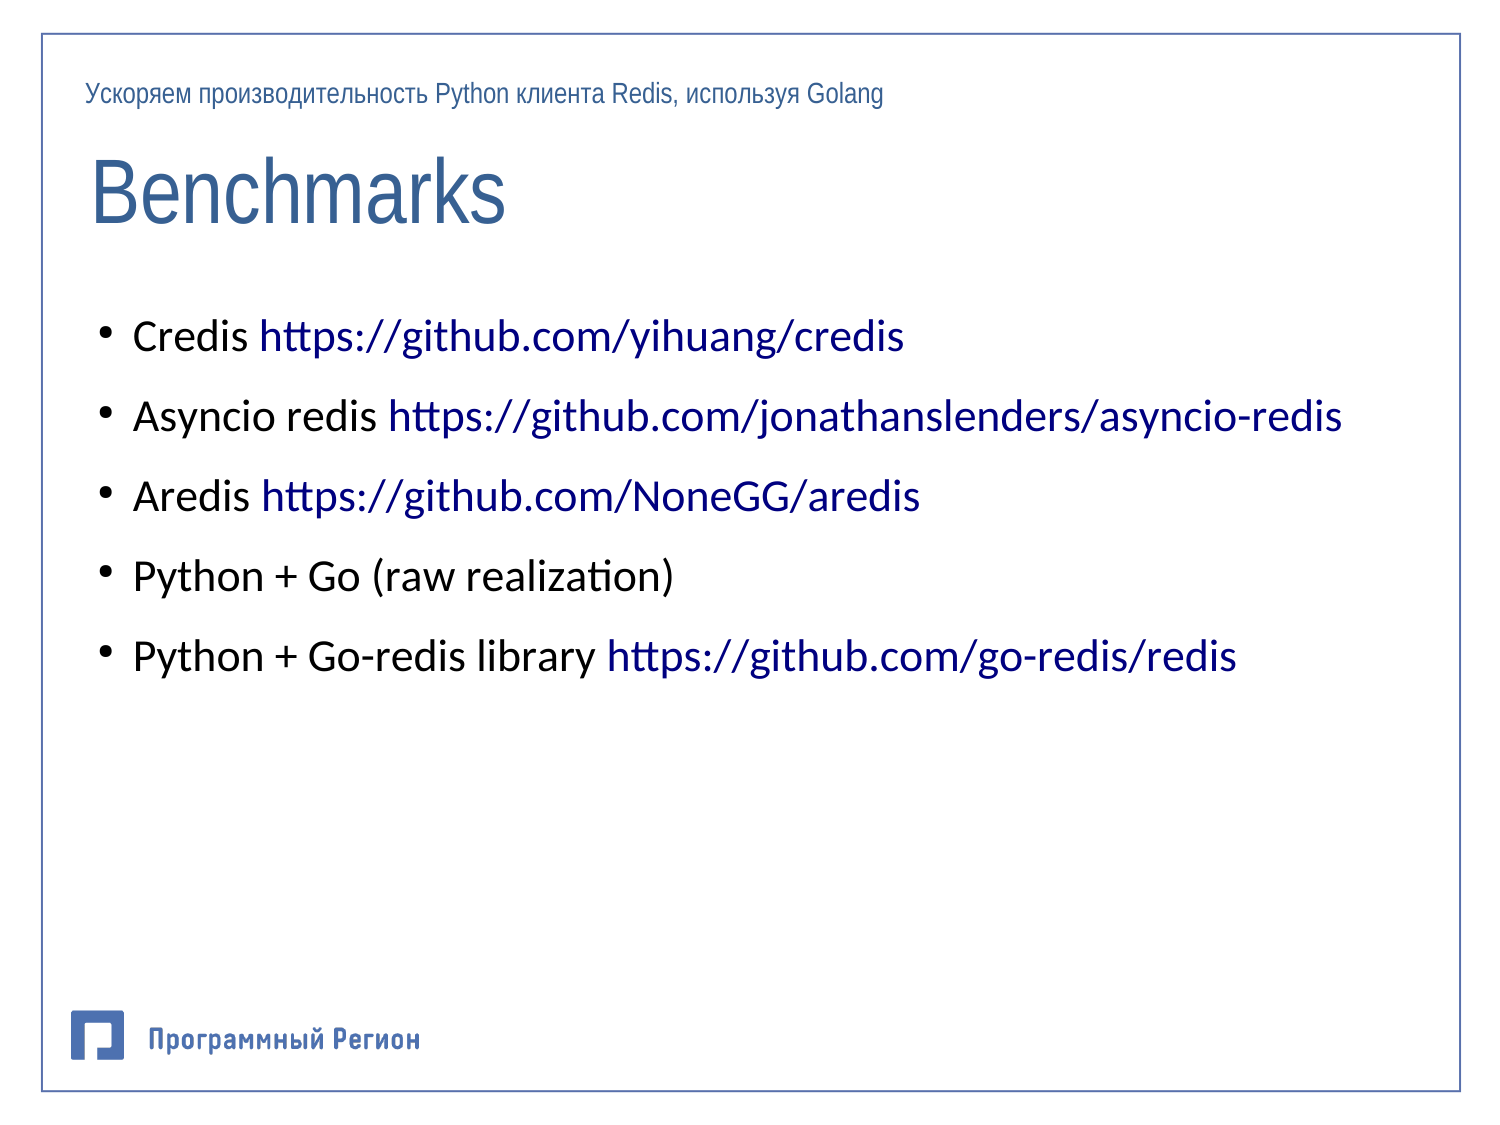

Ускоряем производительность Python клиента Redis, используя Golang
Benchmarks
# Credis https://github.com/yihuang/credis
Asyncio redis https://github.com/jonathanslenders/asyncio-redis
Aredis https://github.com/NoneGG/aredis
Python + Go (raw realization)
Python + Go-redis library https://github.com/go-redis/redis